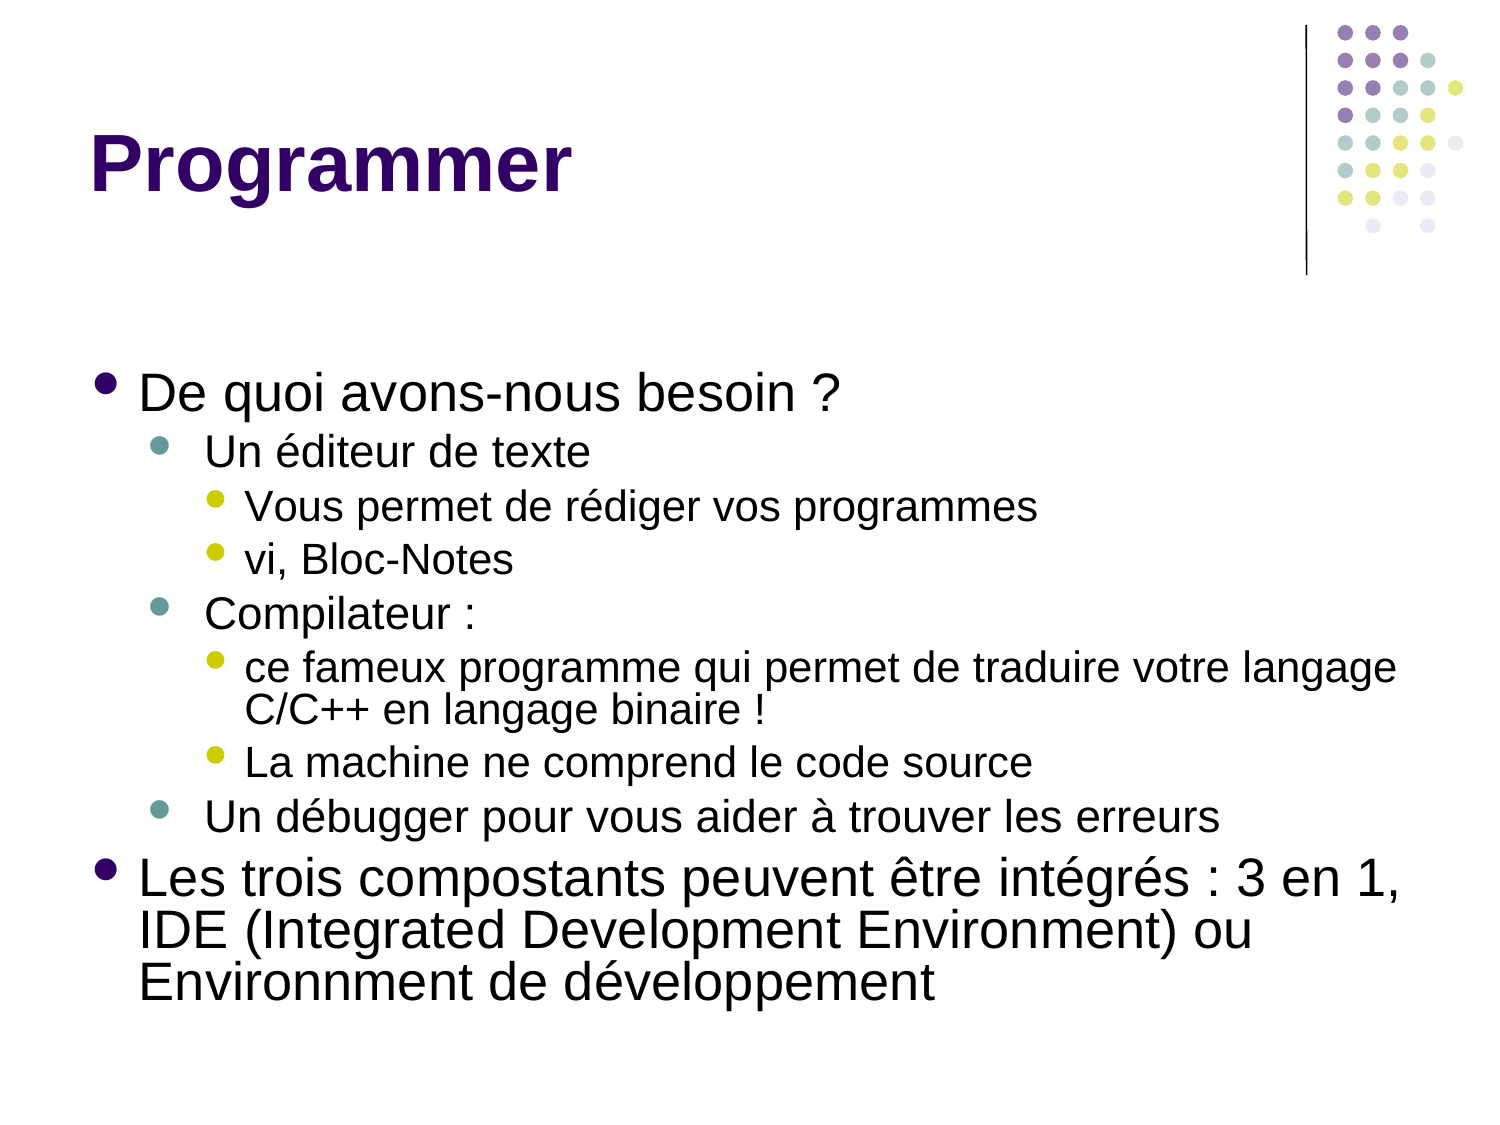

# Programmer
De quoi avons-nous besoin ?
Un éditeur de texte
Vous permet de rédiger vos programmes
vi, Bloc-Notes
Compilateur :
ce fameux programme qui permet de traduire votre langage C/C++ en langage binaire !
La machine ne comprend le code source
Un débugger pour vous aider à trouver les erreurs
Les trois compostants peuvent être intégrés : 3 en 1, IDE (Integrated Development Environment) ou Environnment de développement